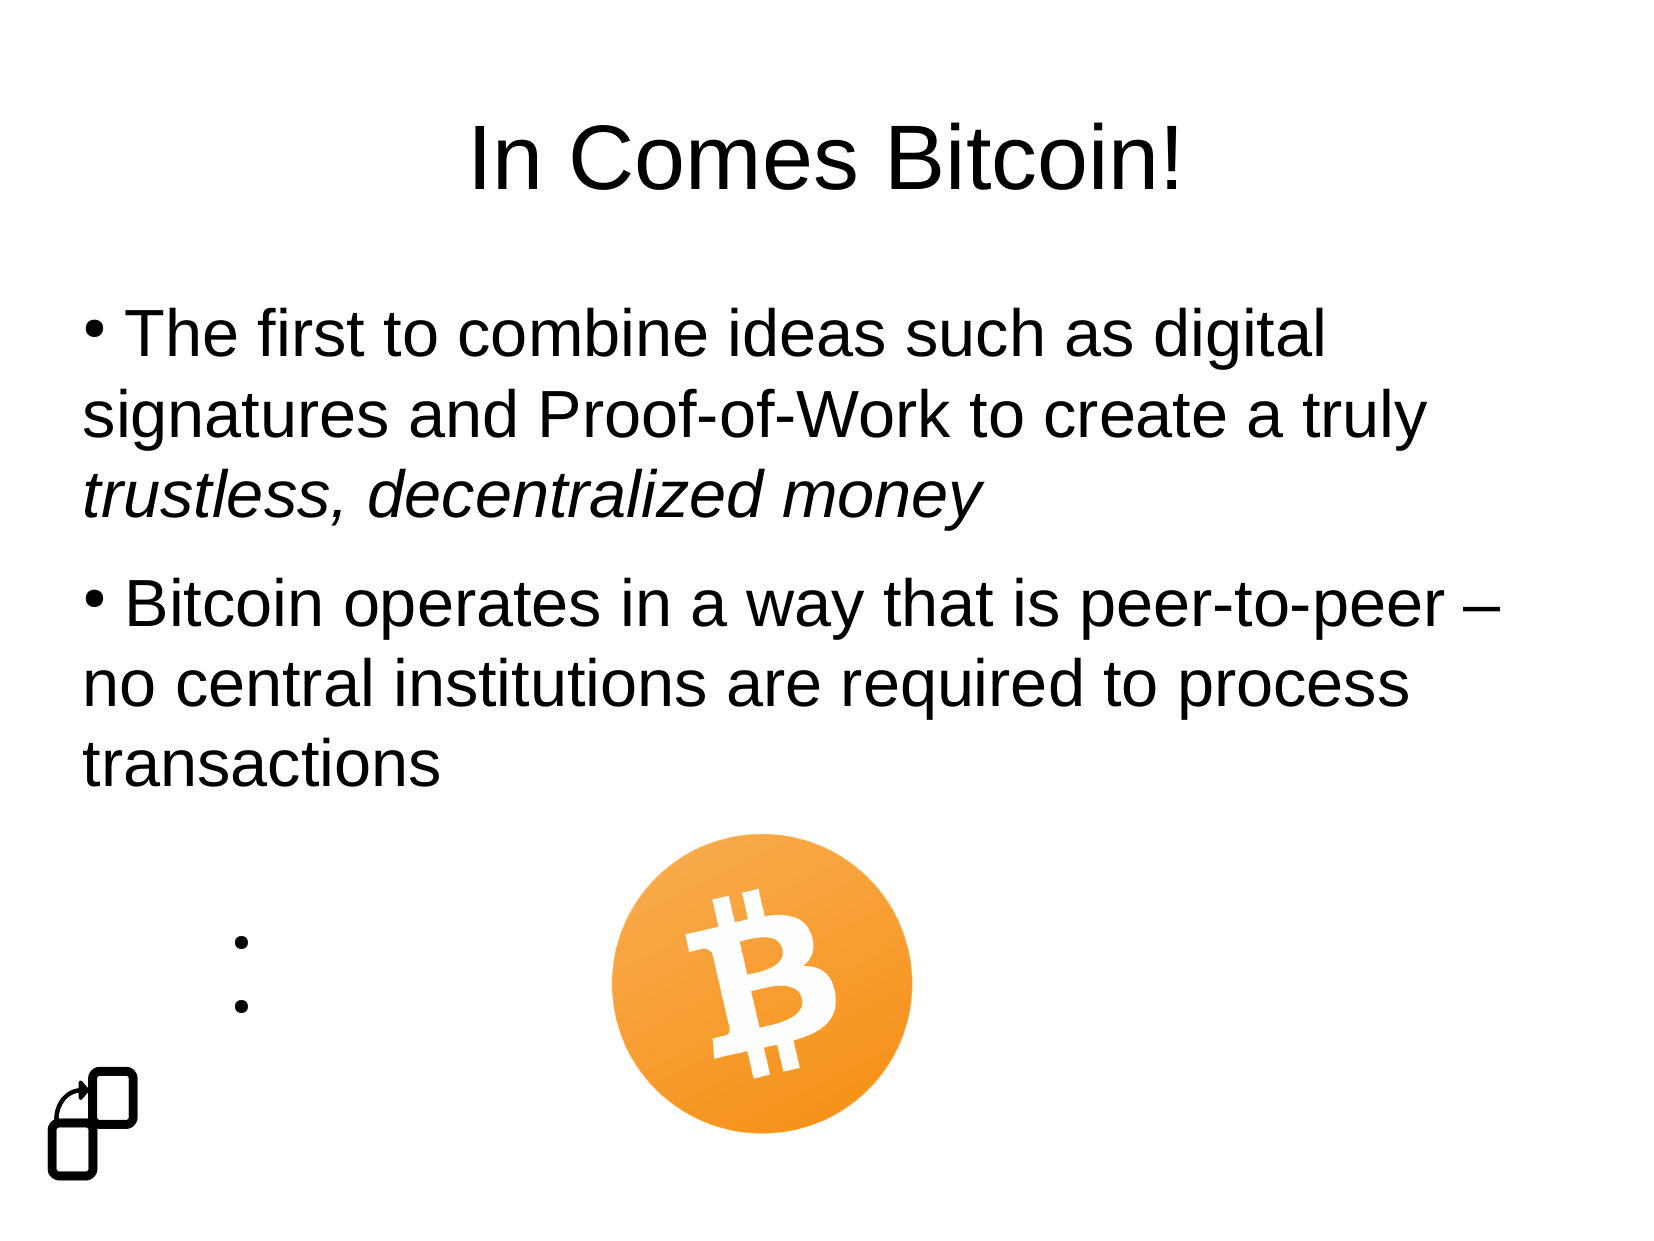

In Comes Bitcoin!
# The first to combine ideas such as digital signatures and Proof-of-Work to create a truly trustless, decentralized money
 Bitcoin operates in a way that is peer-to-peer – no central institutions are required to process transactions